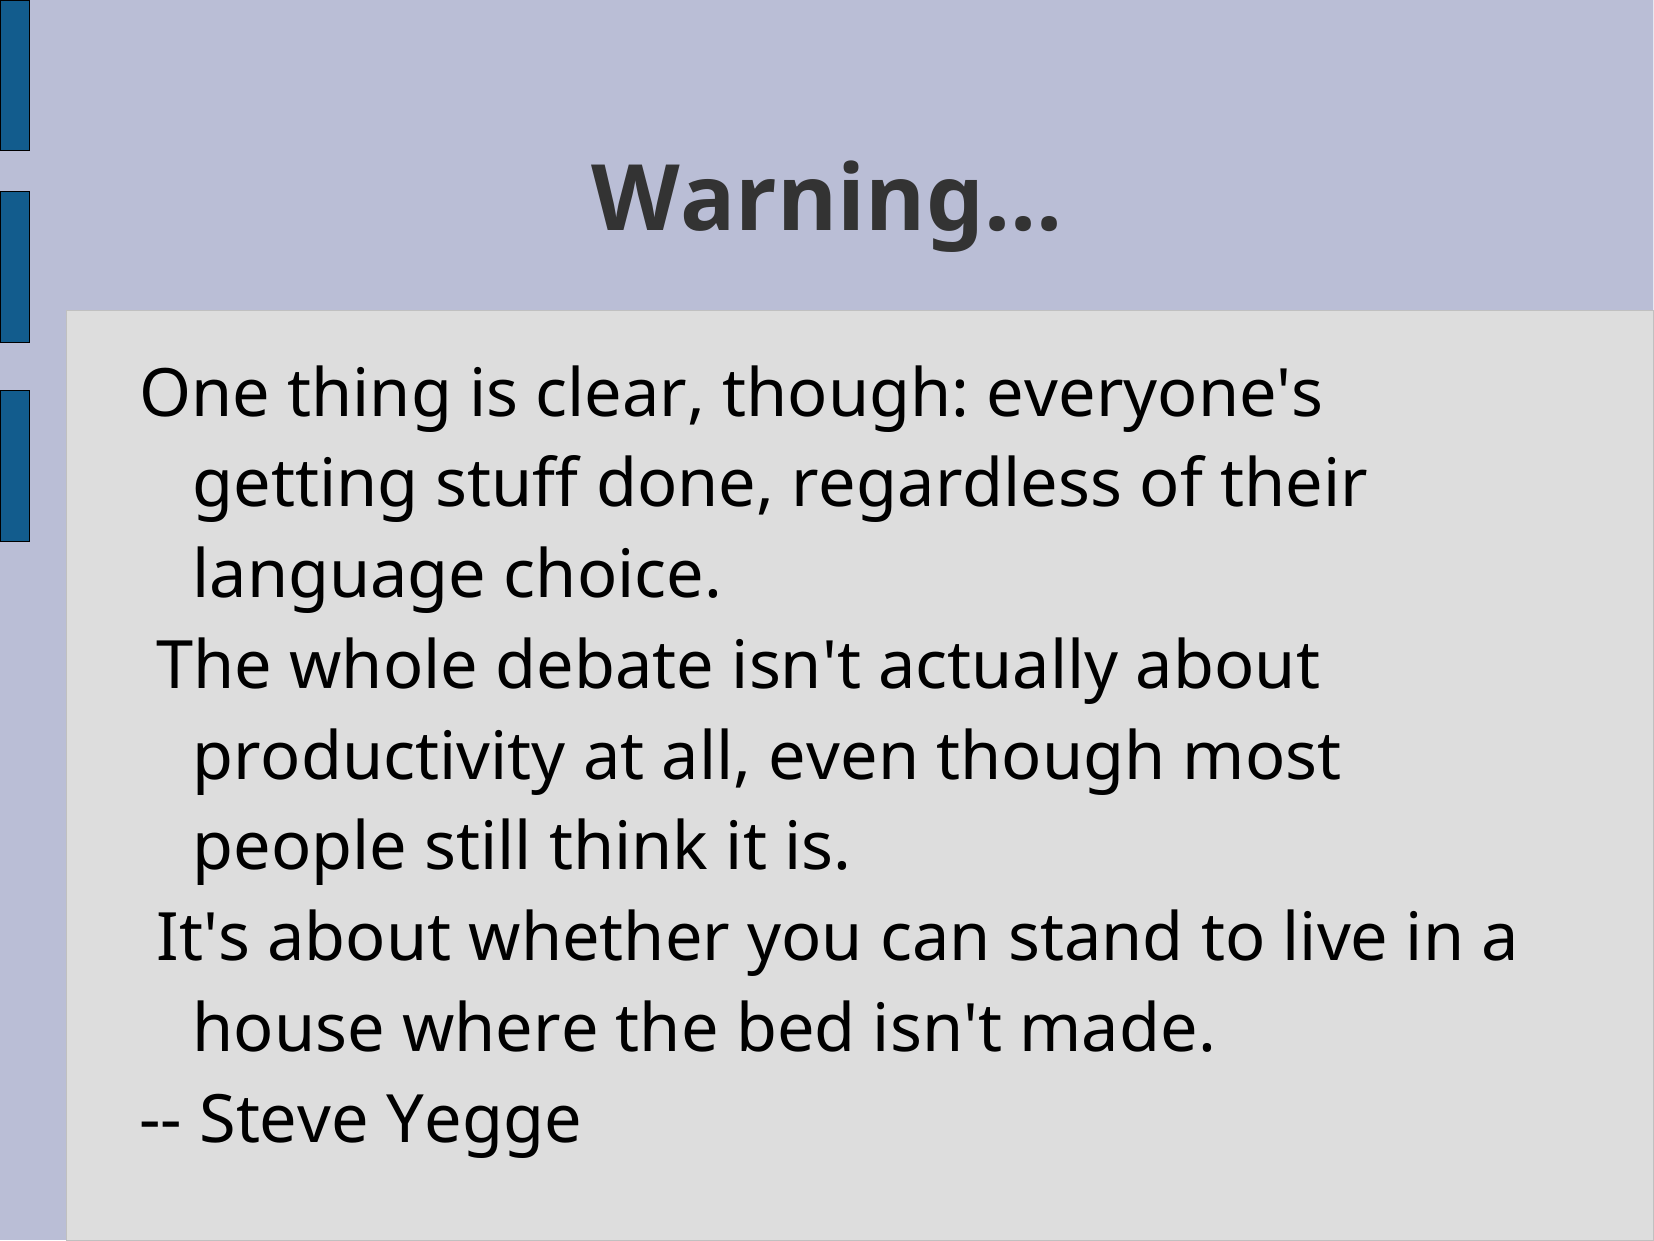

# Warning...
One thing is clear, though: everyone's getting stuff done, regardless of their language choice.
 The whole debate isn't actually about productivity at all, even though most people still think it is.
 It's about whether you can stand to live in a house where the bed isn't made.
-- Steve Yegge